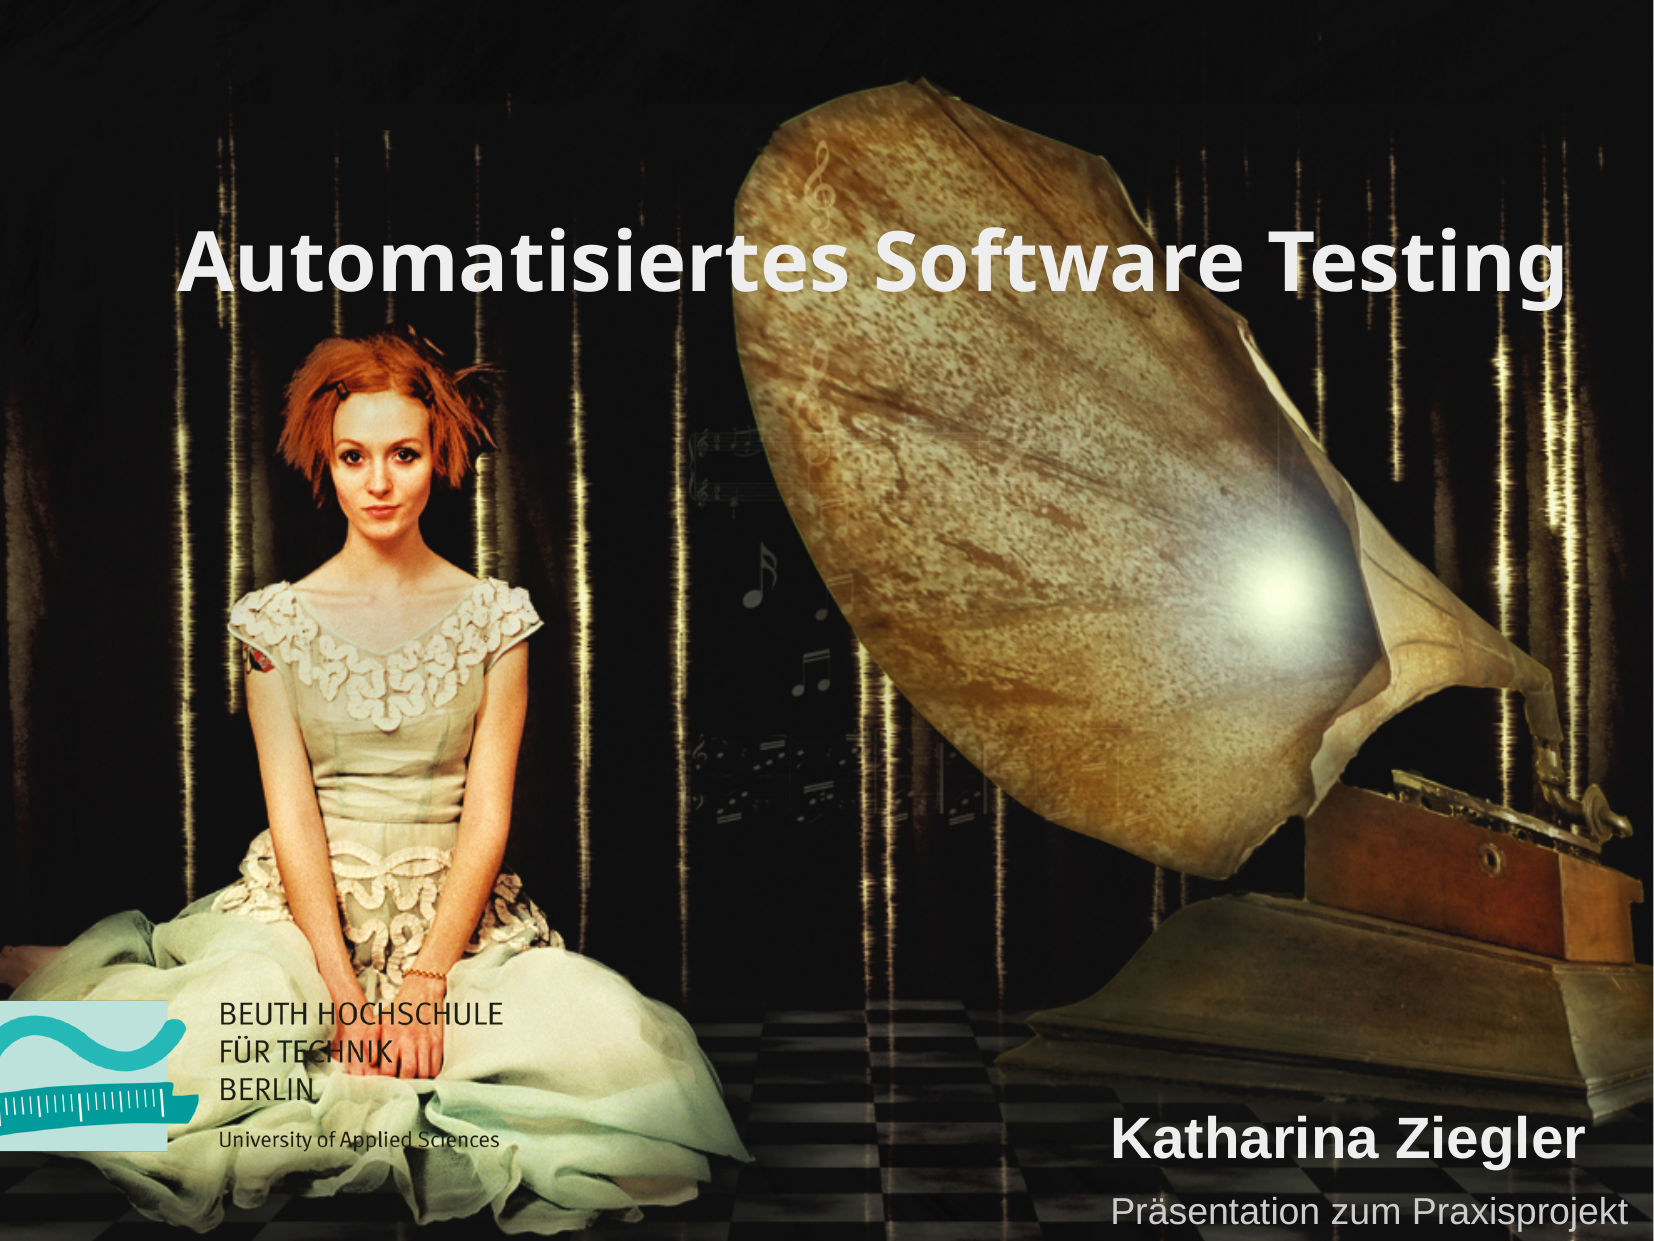

#
Automatisiertes Software Testing
Katharina Ziegler
Präsentation zum Praxisprojekt